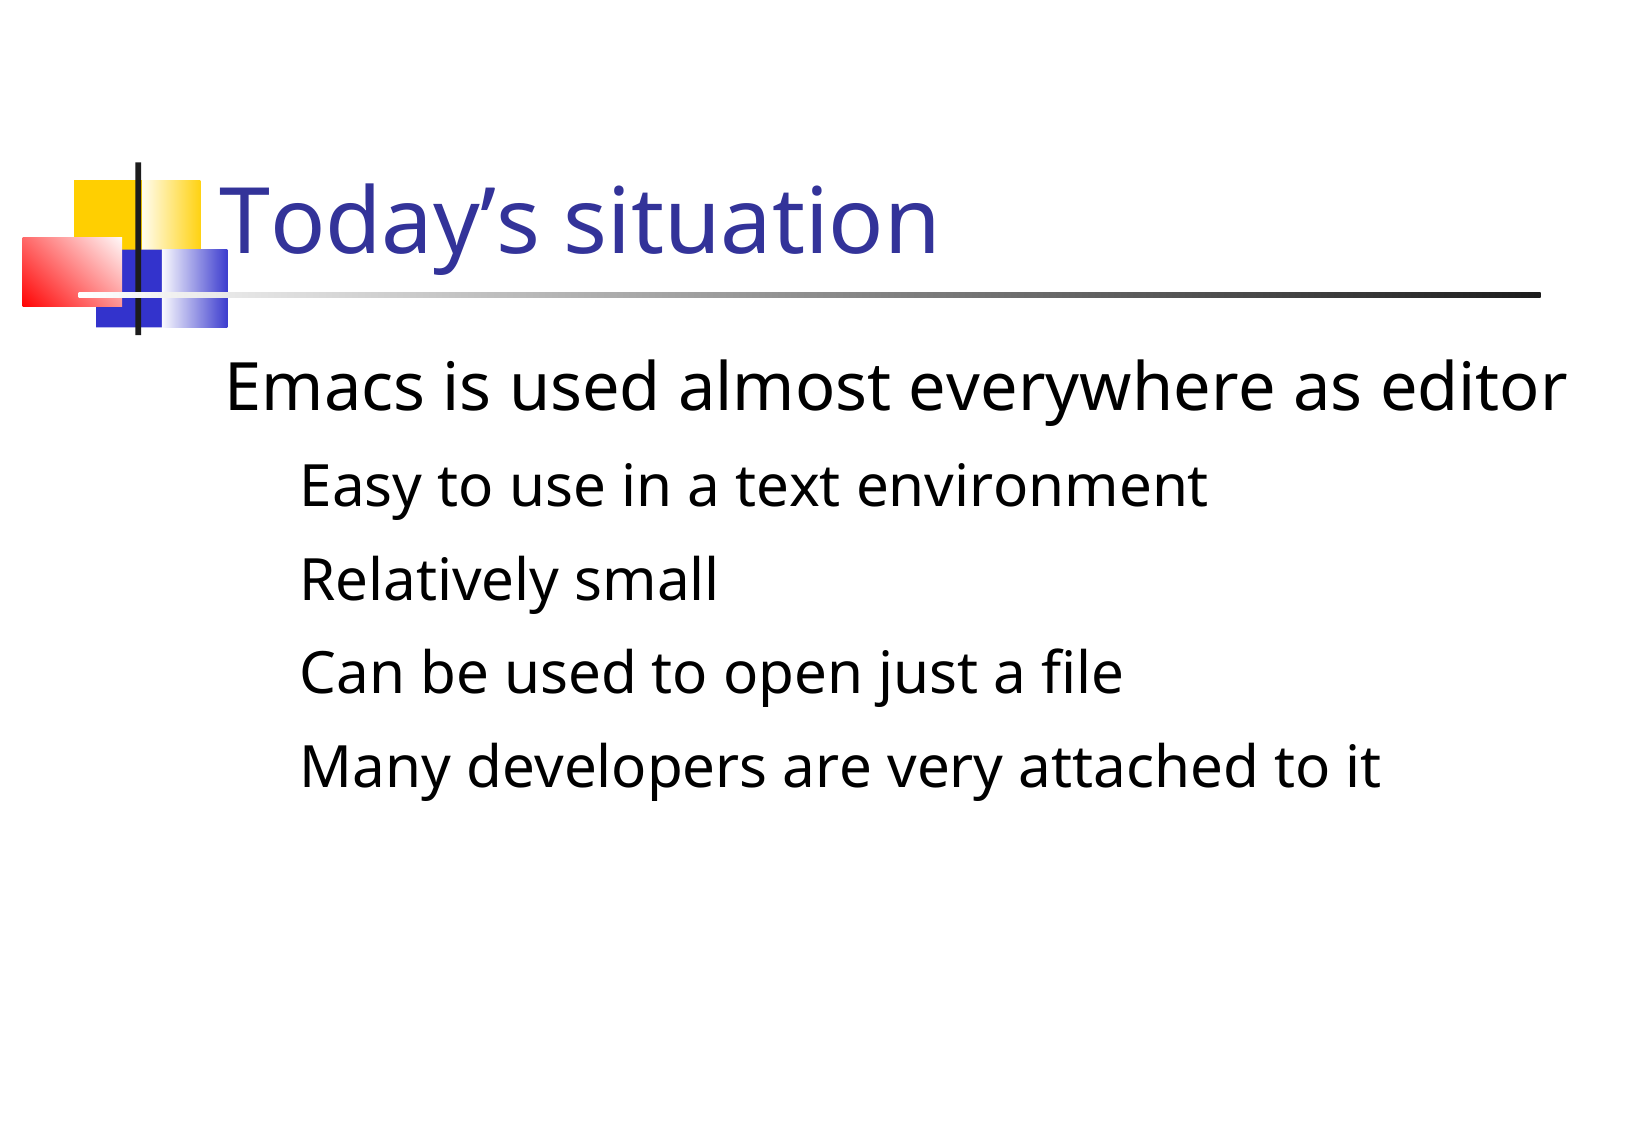

# Today’s situation
Emacs is used almost everywhere as editor
Easy to use in a text environment
Relatively small
Can be used to open just a file
Many developers are very attached to it